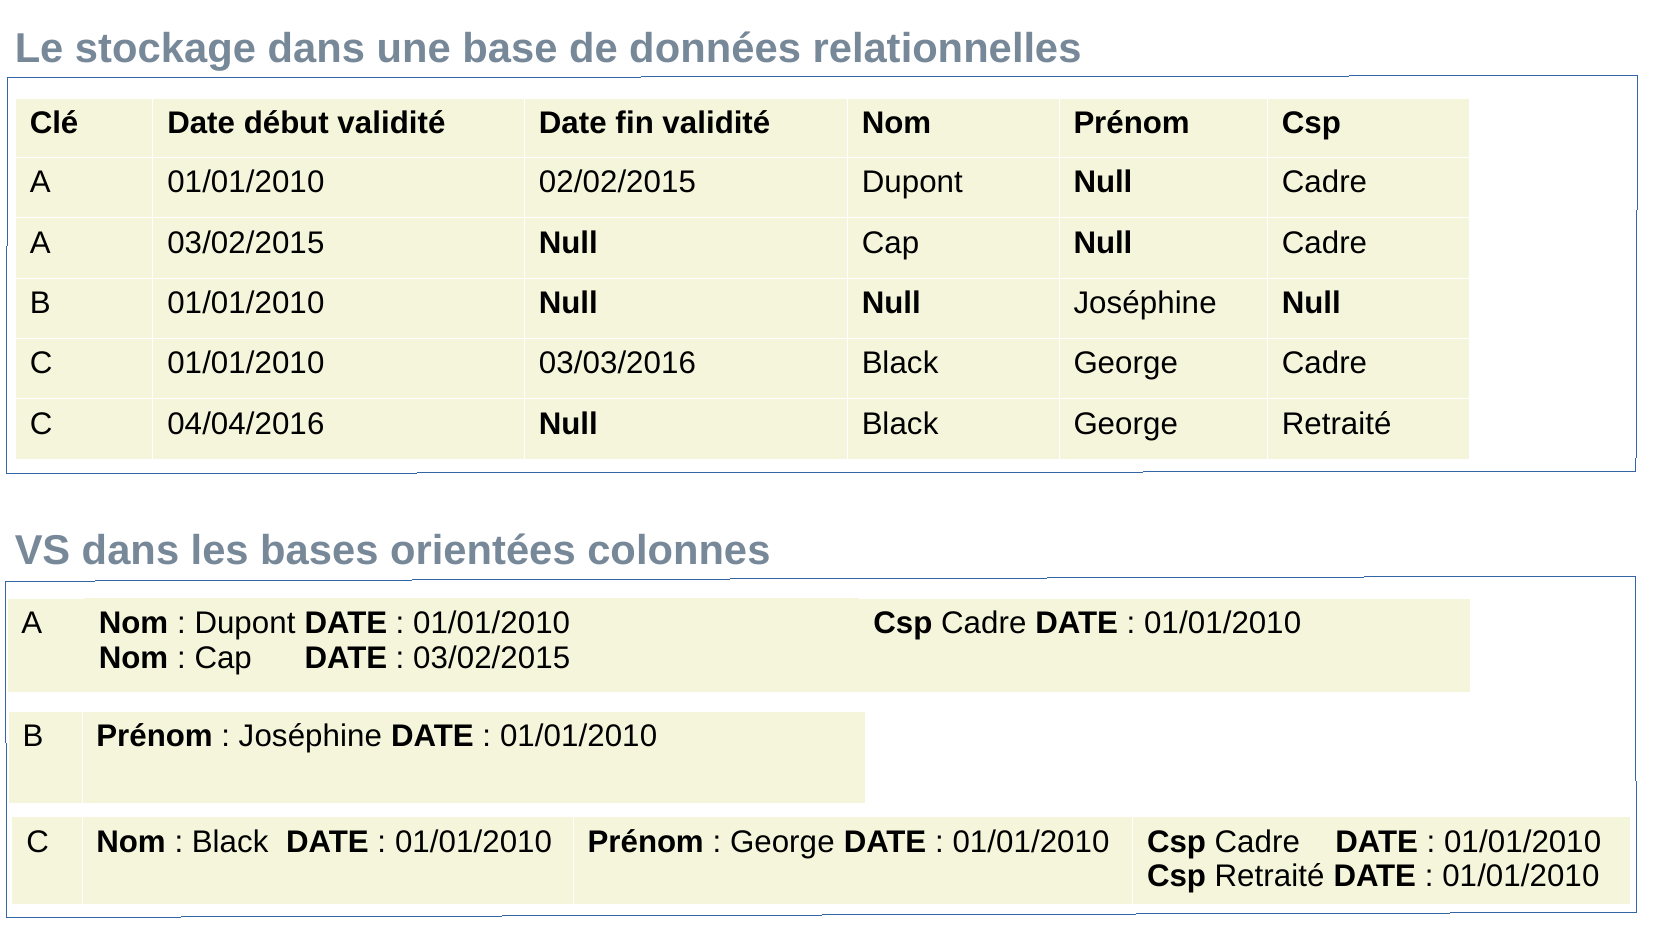

Le stockage dans une base de données relationnelles
| Clé | Date début validité | Date fin validité | Nom | Prénom | Csp |
| --- | --- | --- | --- | --- | --- |
| A | 01/01/2010 | 02/02/2015 | Dupont | Null | Cadre |
| A | 03/02/2015 | Null | Cap | Null | Cadre |
| B | 01/01/2010 | Null | Null | Joséphine | Null |
| C | 01/01/2010 | 03/03/2016 | Black | George | Cadre |
| C | 04/04/2016 | Null | Black | George | Retraité |
VS dans les bases orientées colonnes
| A | Nom : Dupont DATE : 01/01/2010 Nom : Cap DATE : 03/02/2015 | Csp Cadre DATE : 01/01/2010 |
| --- | --- | --- |
| B | Prénom : Joséphine DATE : 01/01/2010 |
| --- | --- |
| C | Nom : Black DATE : 01/01/2010 | Prénom : George DATE : 01/01/2010 | Csp Cadre DATE : 01/01/2010 Csp Retraité DATE : 01/01/2010 |
| --- | --- | --- | --- |